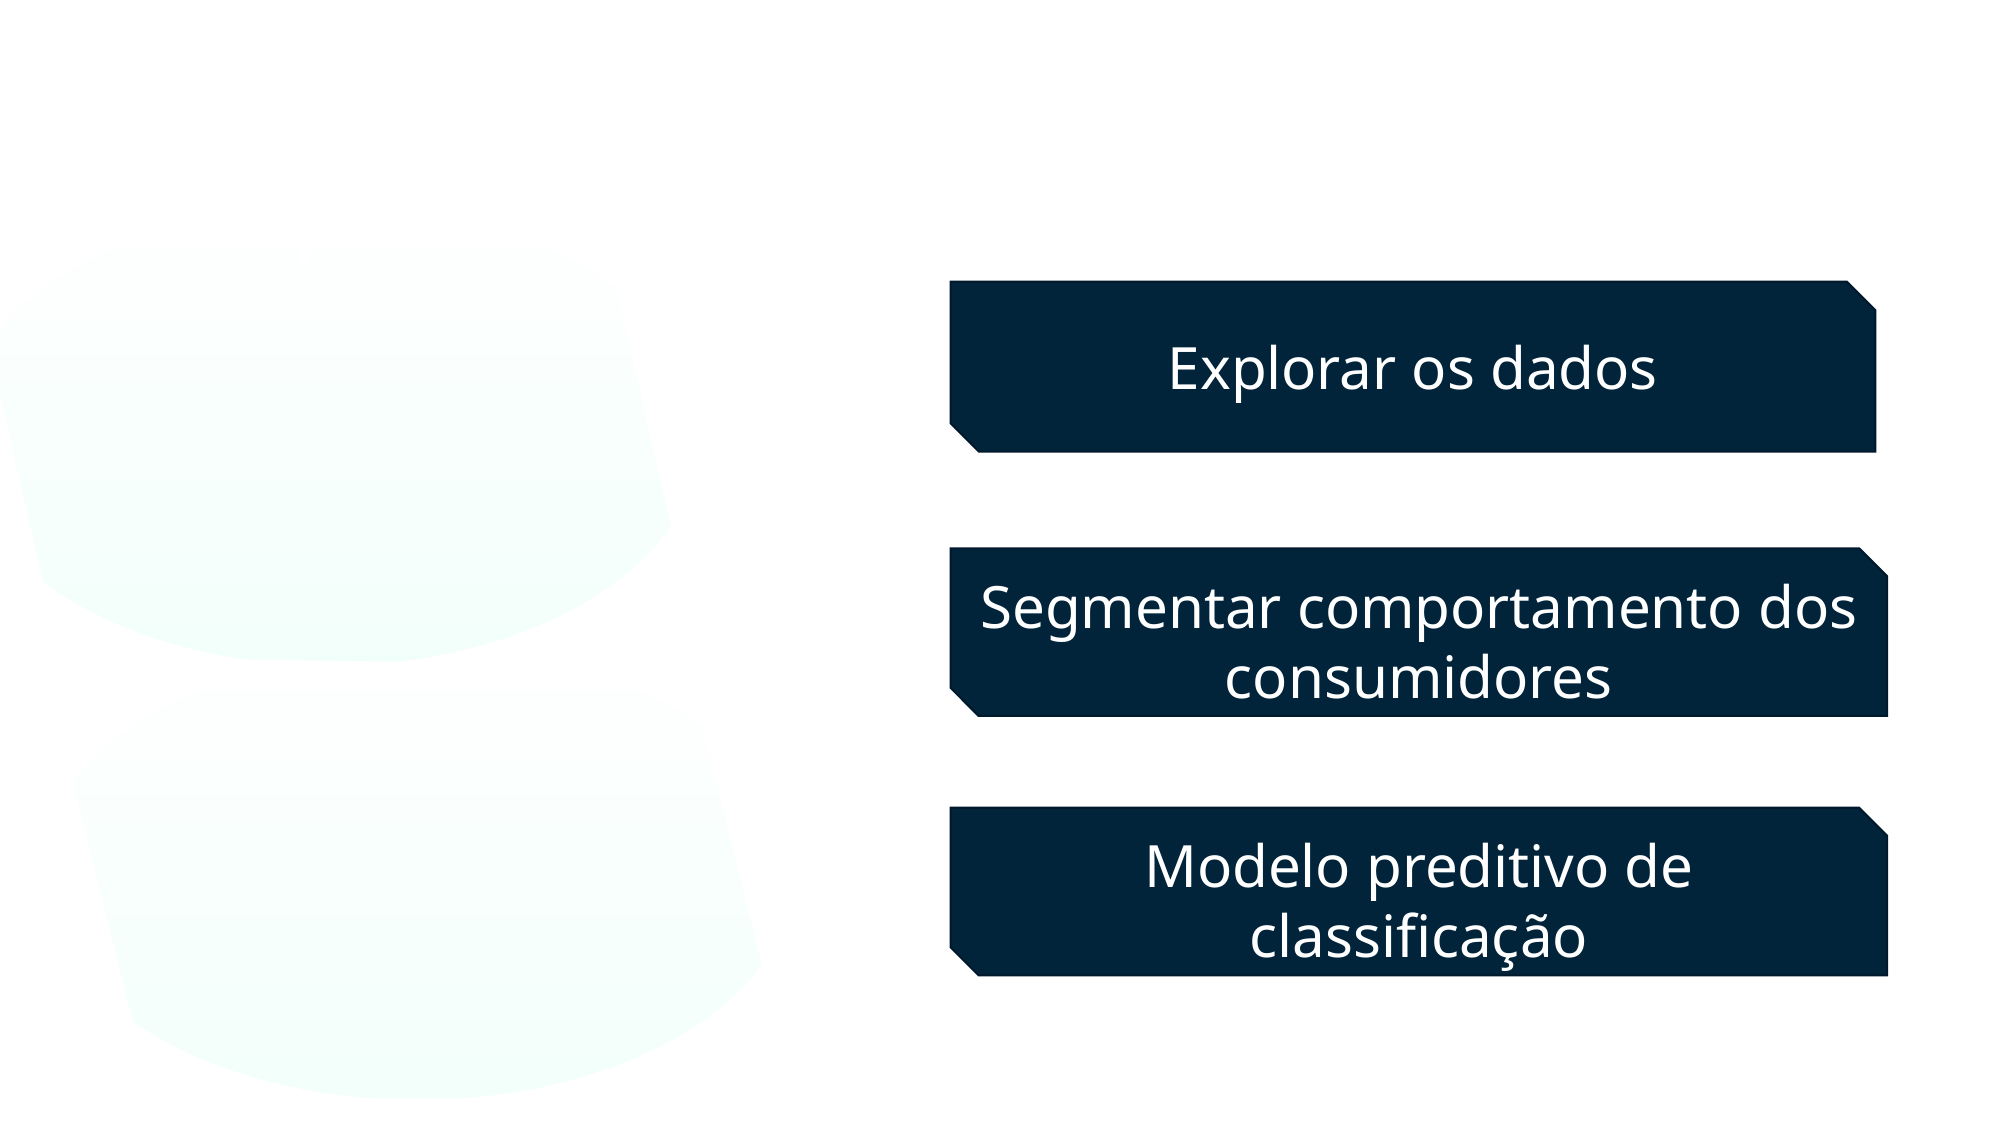

Requisitos
Explorar os dados
Segmentar comportamento dos consumidores
Modelo preditivo de classificação